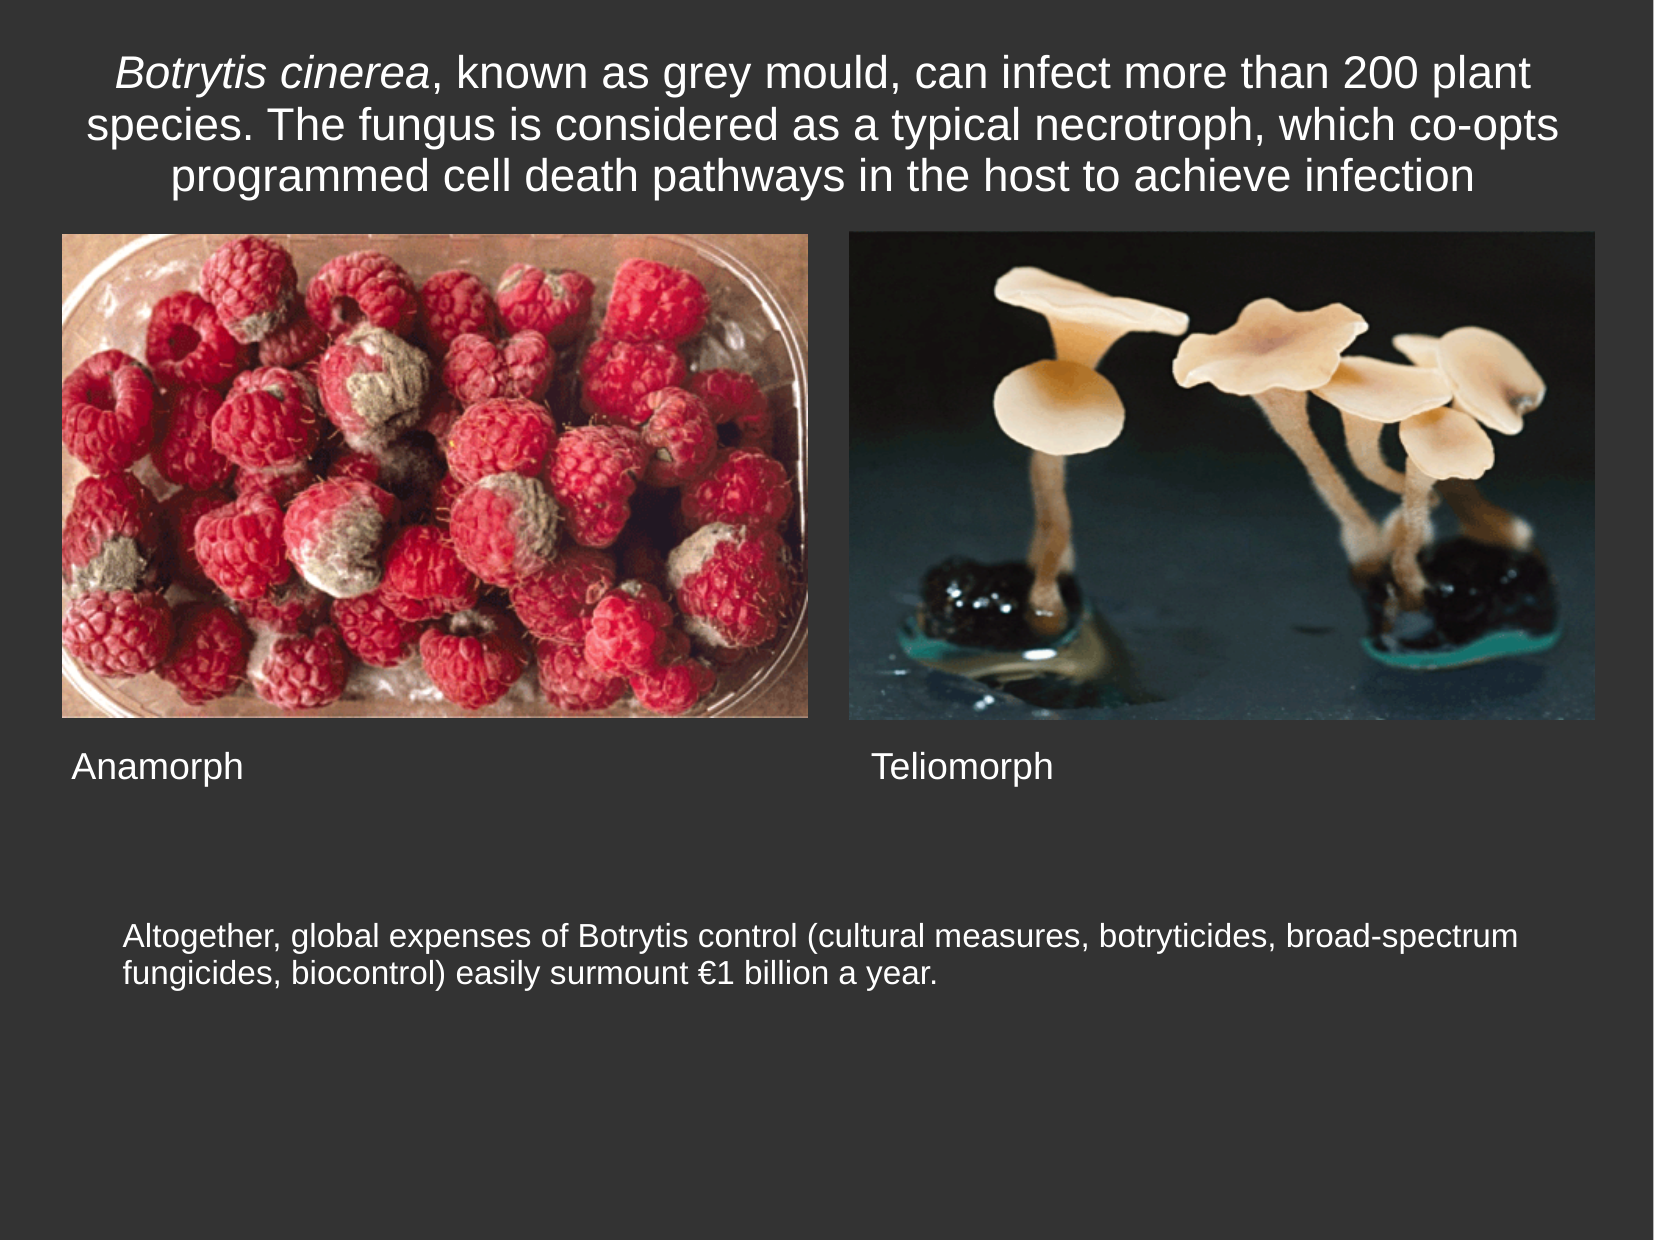

Botrytis cinerea, known as grey mould, can infect more than 200 plant species. The fungus is considered as a typical necrotroph, which co-opts programmed cell death pathways in the host to achieve infection
Anamorph Teliomorph
Altogether, global expenses of Botrytis control (cultural measures, botryticides, broad-spectrum fungicides, biocontrol) easily surmount €1 billion a year.